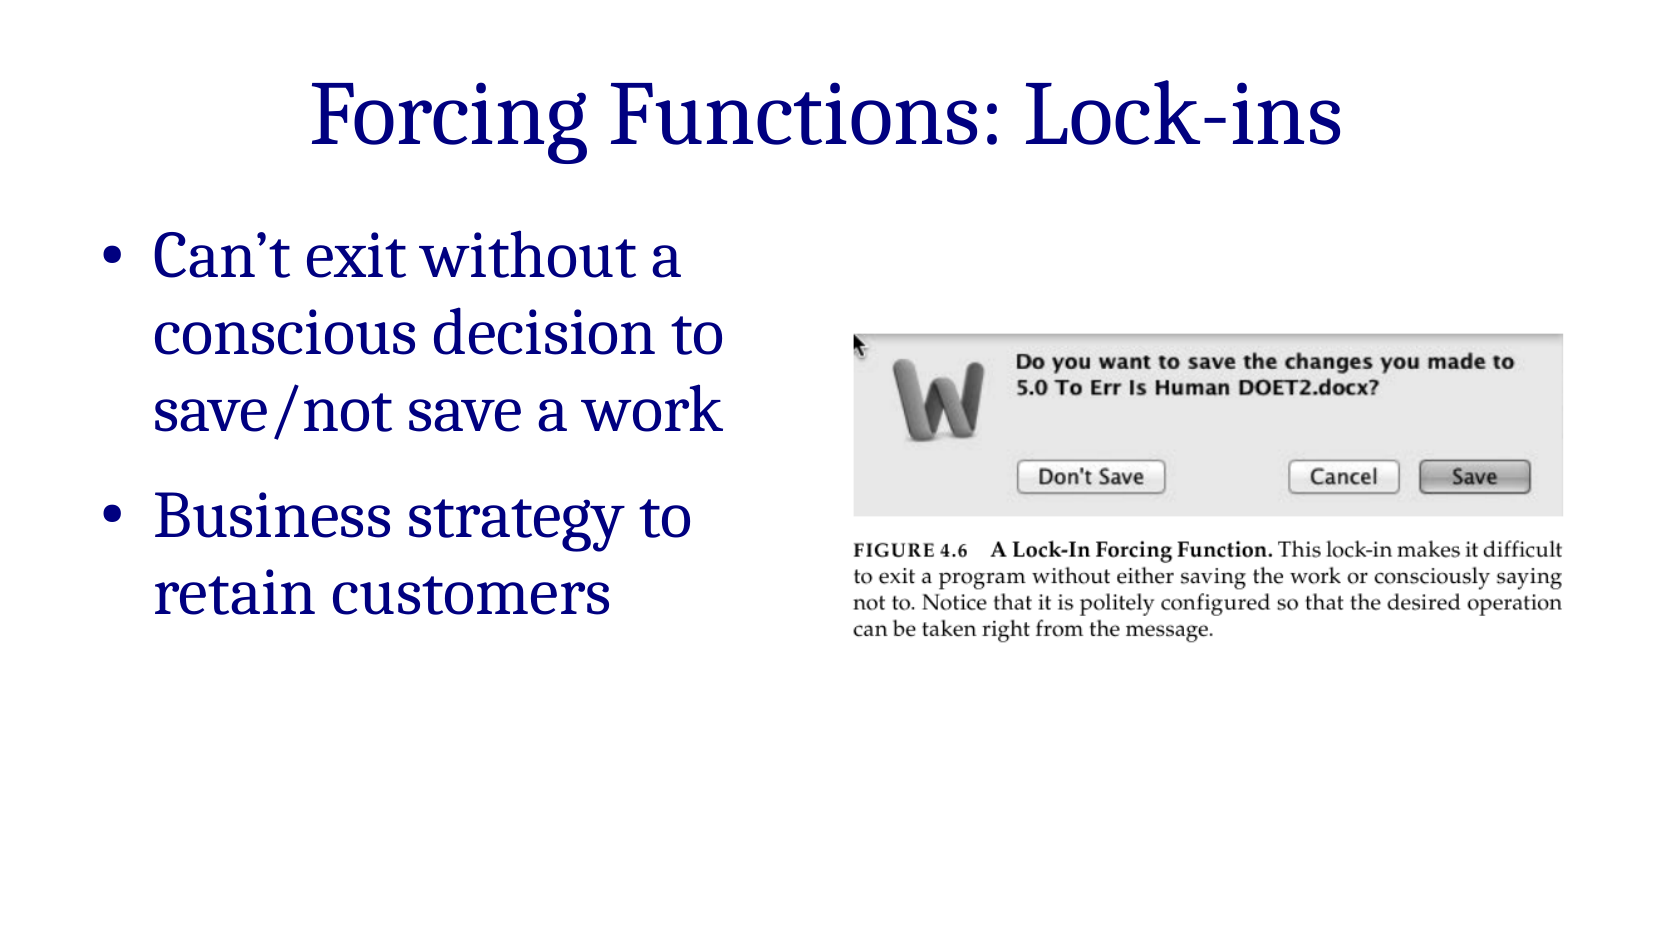

# Forcing Functions: Lock-ins
Can’t exit without a conscious decision to save/not save a work
Business strategy to retain customers